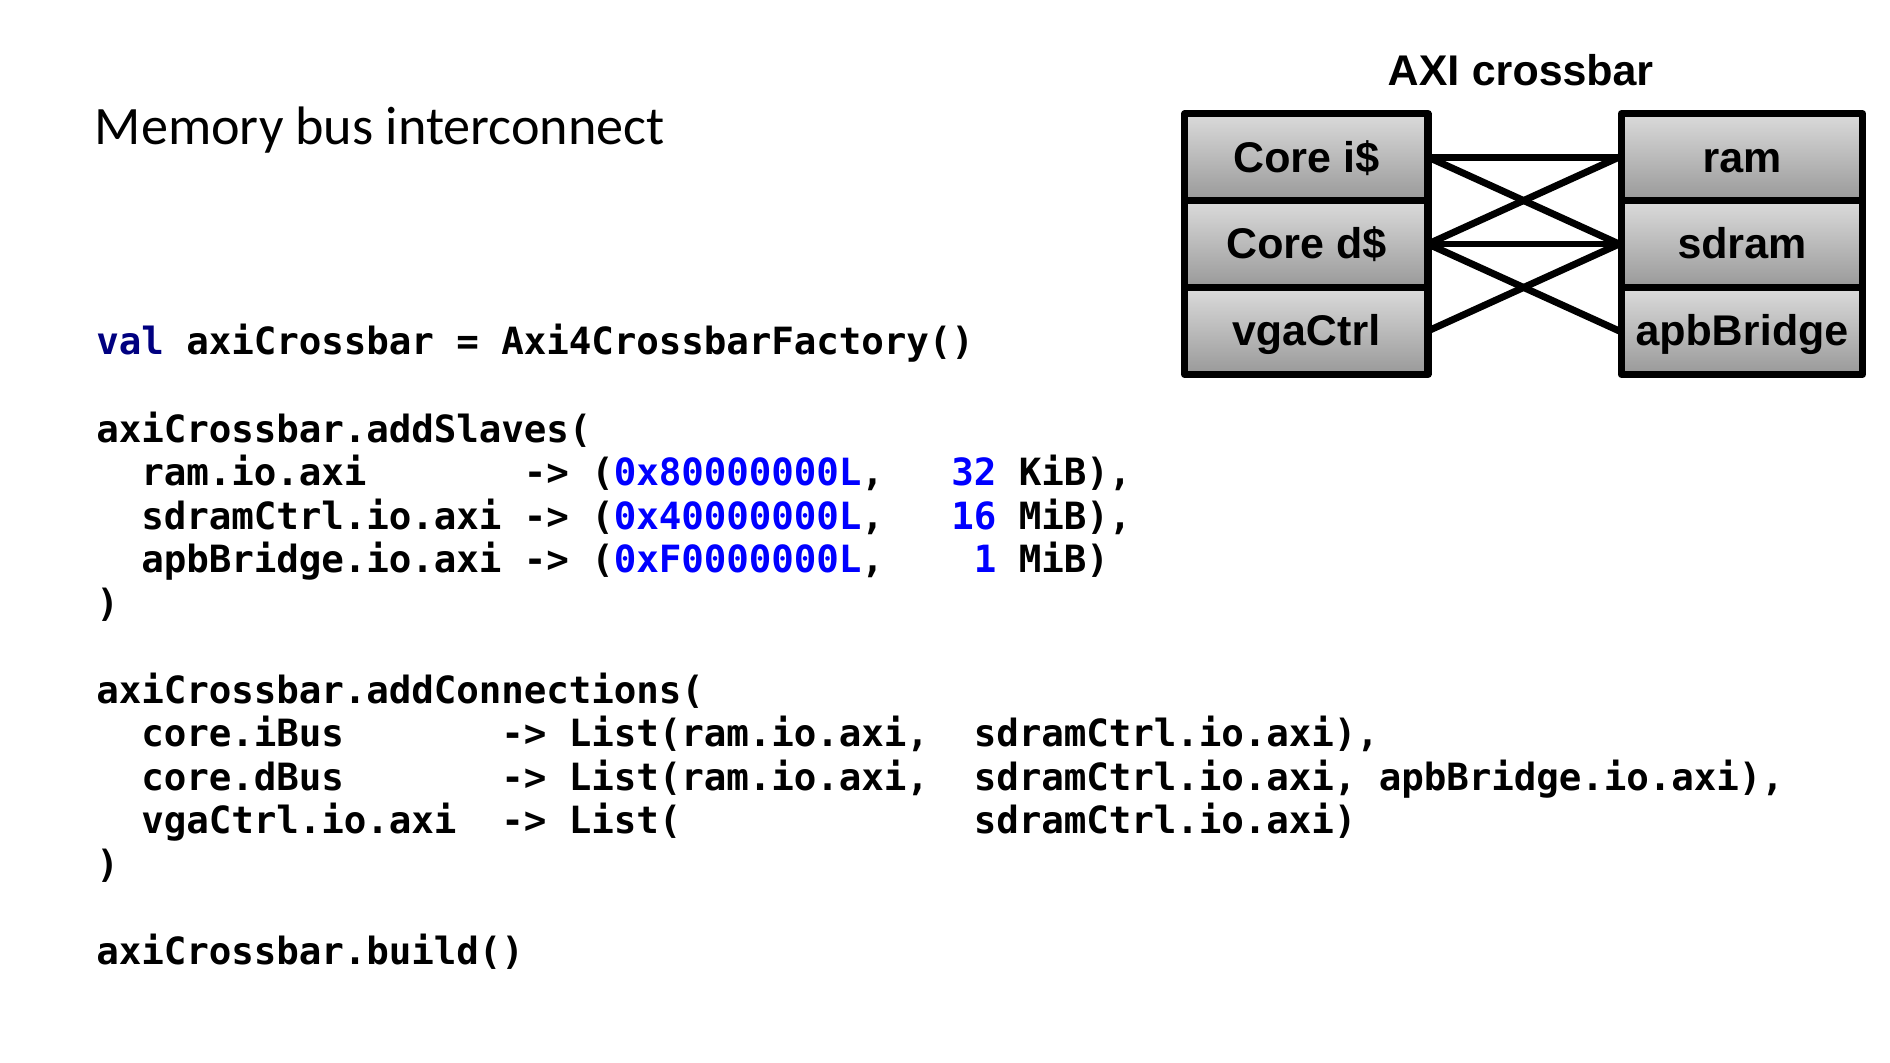

# Memory bus interconnect
val axiCrossbar = Axi4CrossbarFactory()
axiCrossbar.addSlaves(
 ram.io.axi -> (0x80000000L, 32 KiB),
 sdramCtrl.io.axi -> (0x40000000L, 16 MiB),
 apbBridge.io.axi -> (0xF0000000L, 1 MiB)
)
axiCrossbar.addConnections(
 core.iBus -> List(ram.io.axi, sdramCtrl.io.axi),
 core.dBus -> List(ram.io.axi, sdramCtrl.io.axi, apbBridge.io.axi),
 vgaCtrl.io.axi -> List( sdramCtrl.io.axi)
)
axiCrossbar.build()